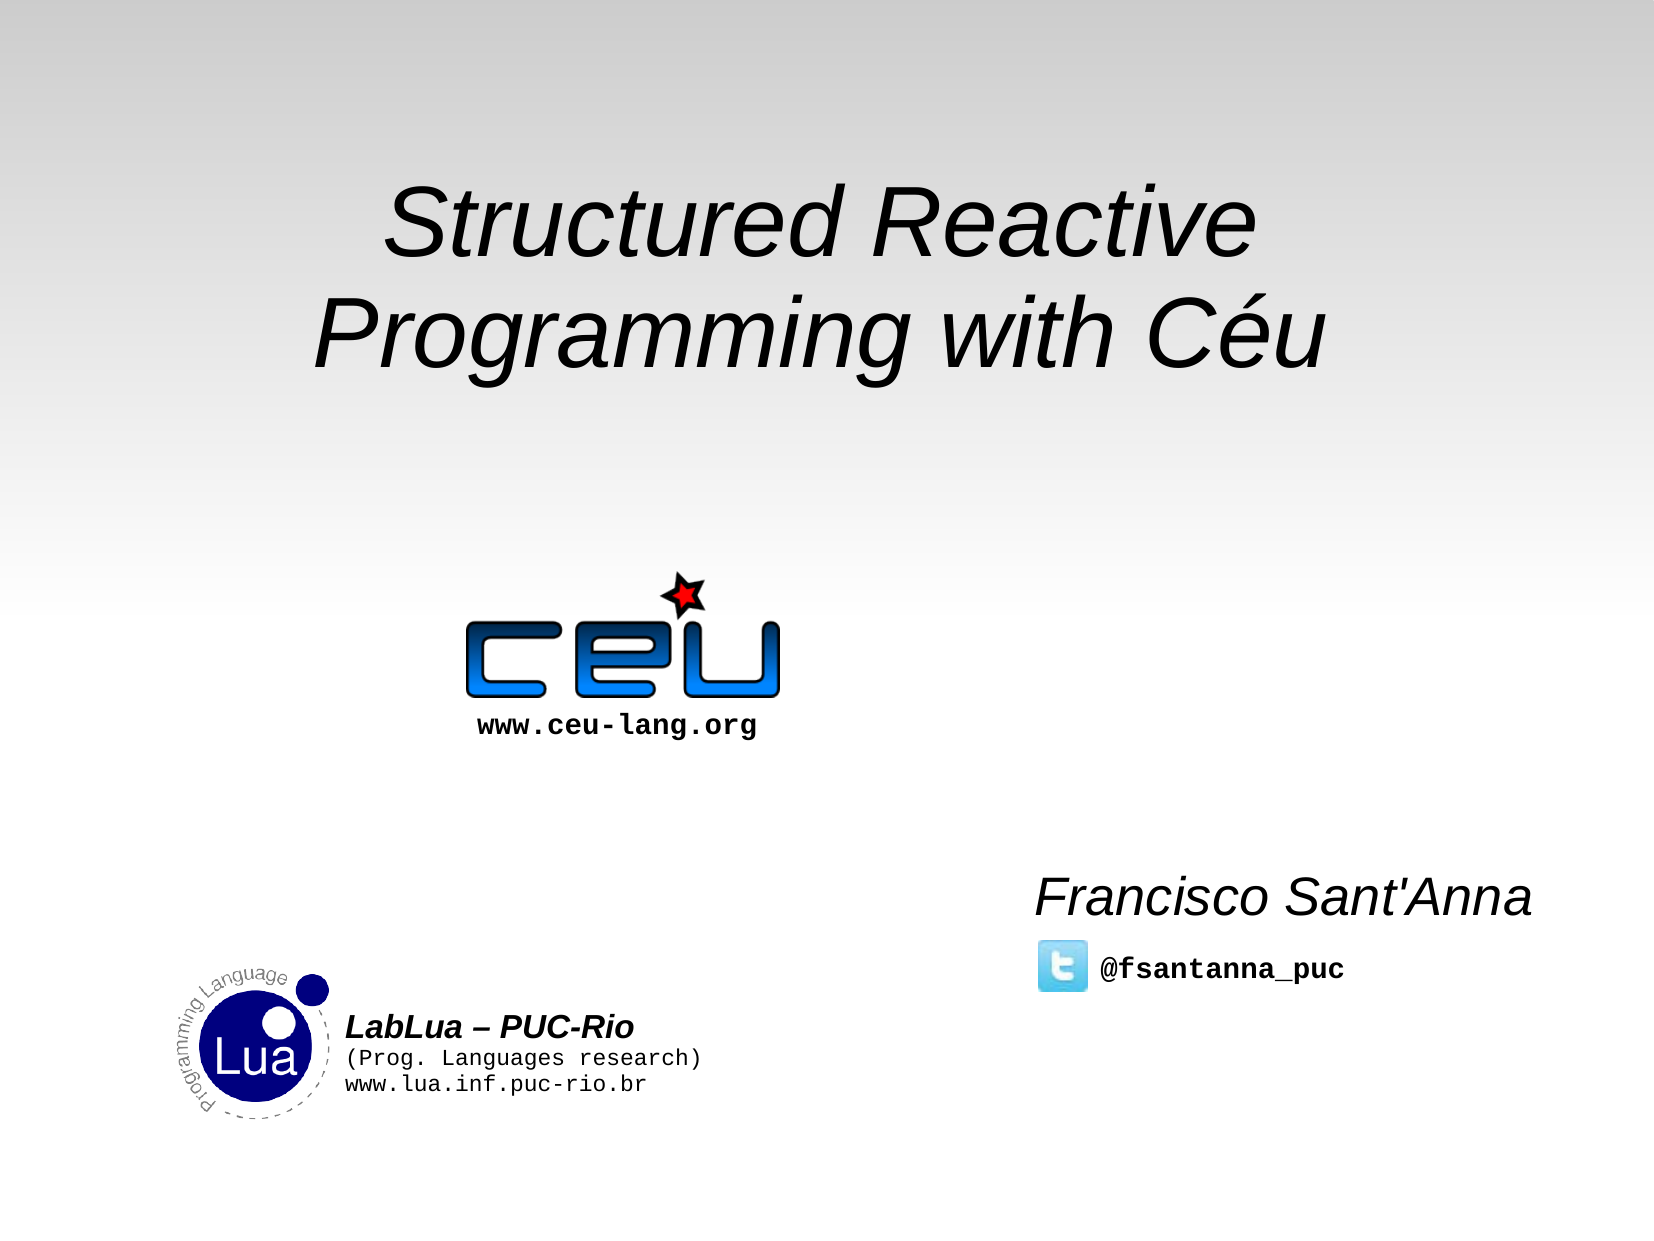

# Structured Reactive Programming with Céu
www.ceu-lang.org
Francisco Sant'Anna
@fsantanna_puc
LabLua – PUC-Rio
(Prog. Languages research)
www.lua.inf.puc-rio.br